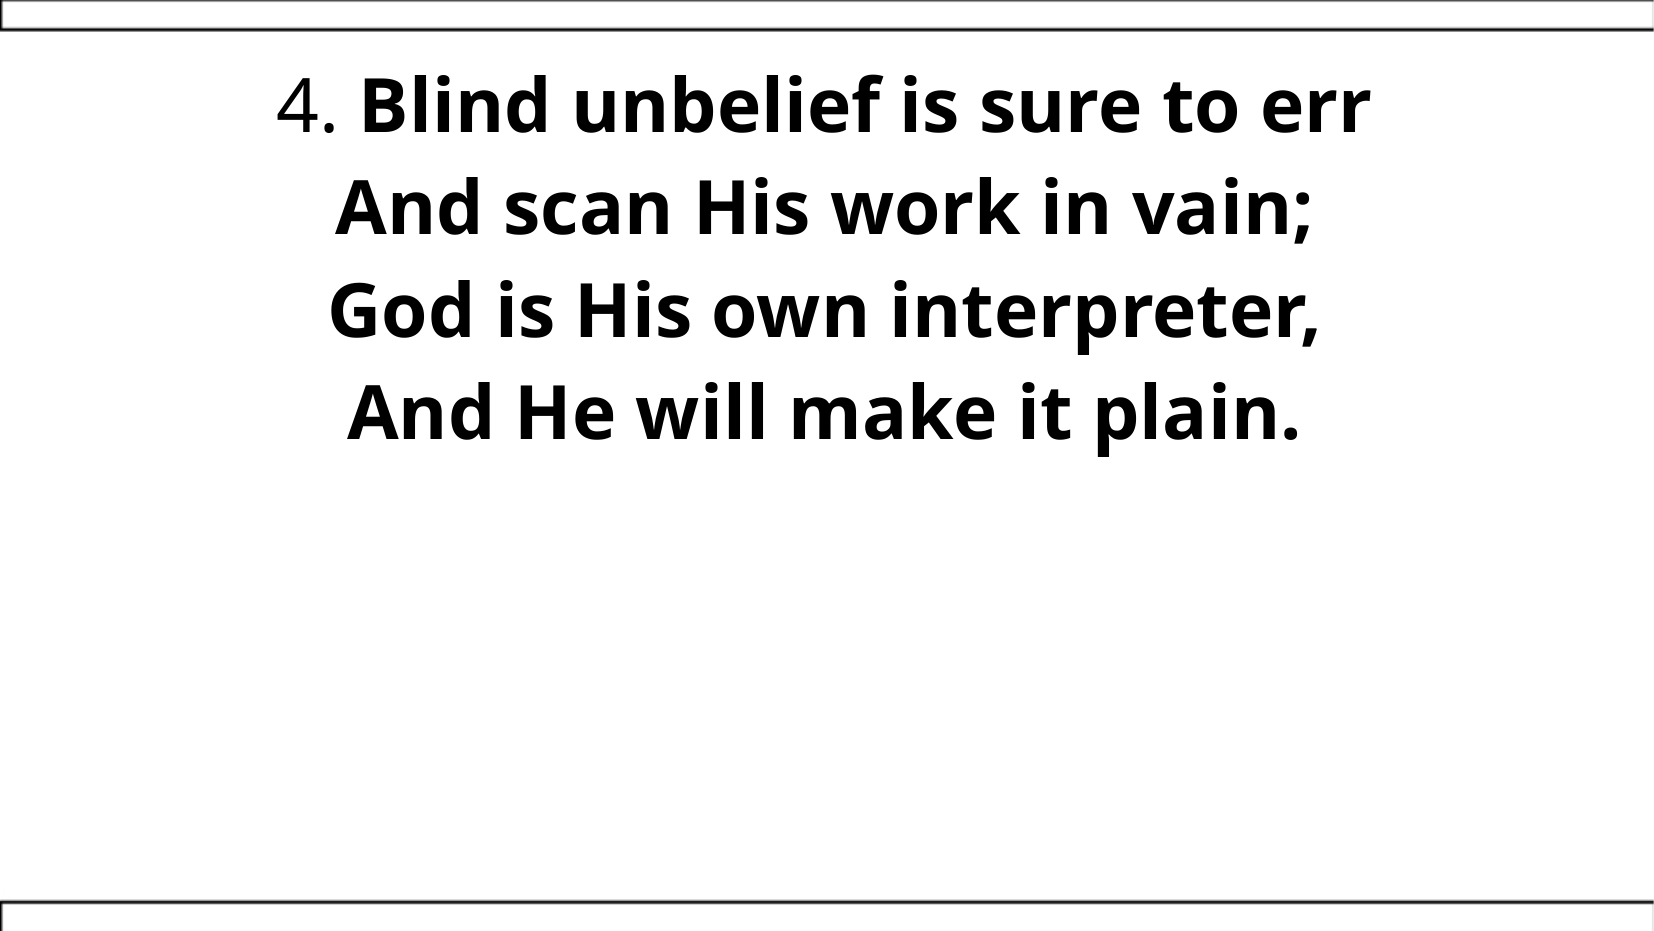

4. Blind unbelief is sure to err
And scan His work in vain;
God is His own interpreter,
And He will make it plain.